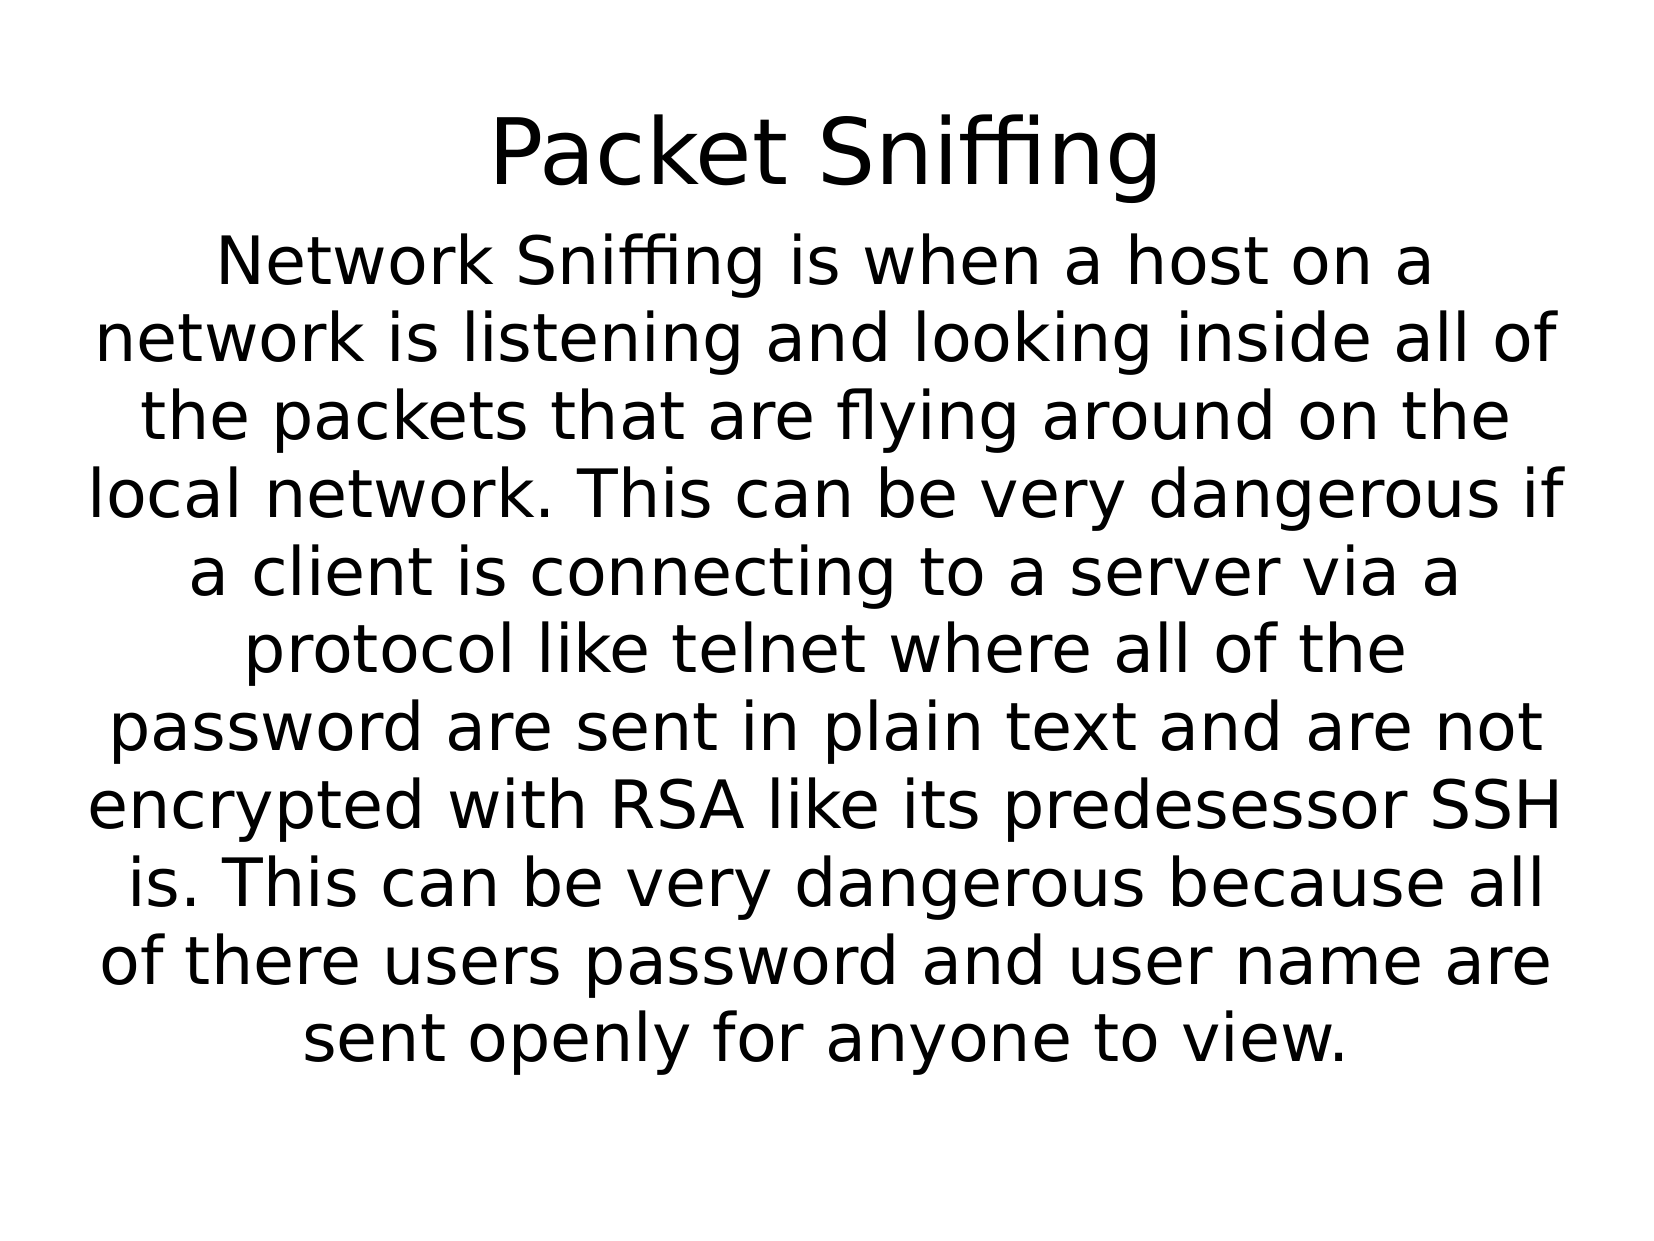

# Packet Sniffing
Network Sniffing is when a host on a network is listening and looking inside all of the packets that are flying around on the local network. This can be very dangerous if a client is connecting to a server via a protocol like telnet where all of the password are sent in plain text and are not encrypted with RSA like its predesessor SSH is. This can be very dangerous because all of there users password and user name are sent openly for anyone to view.